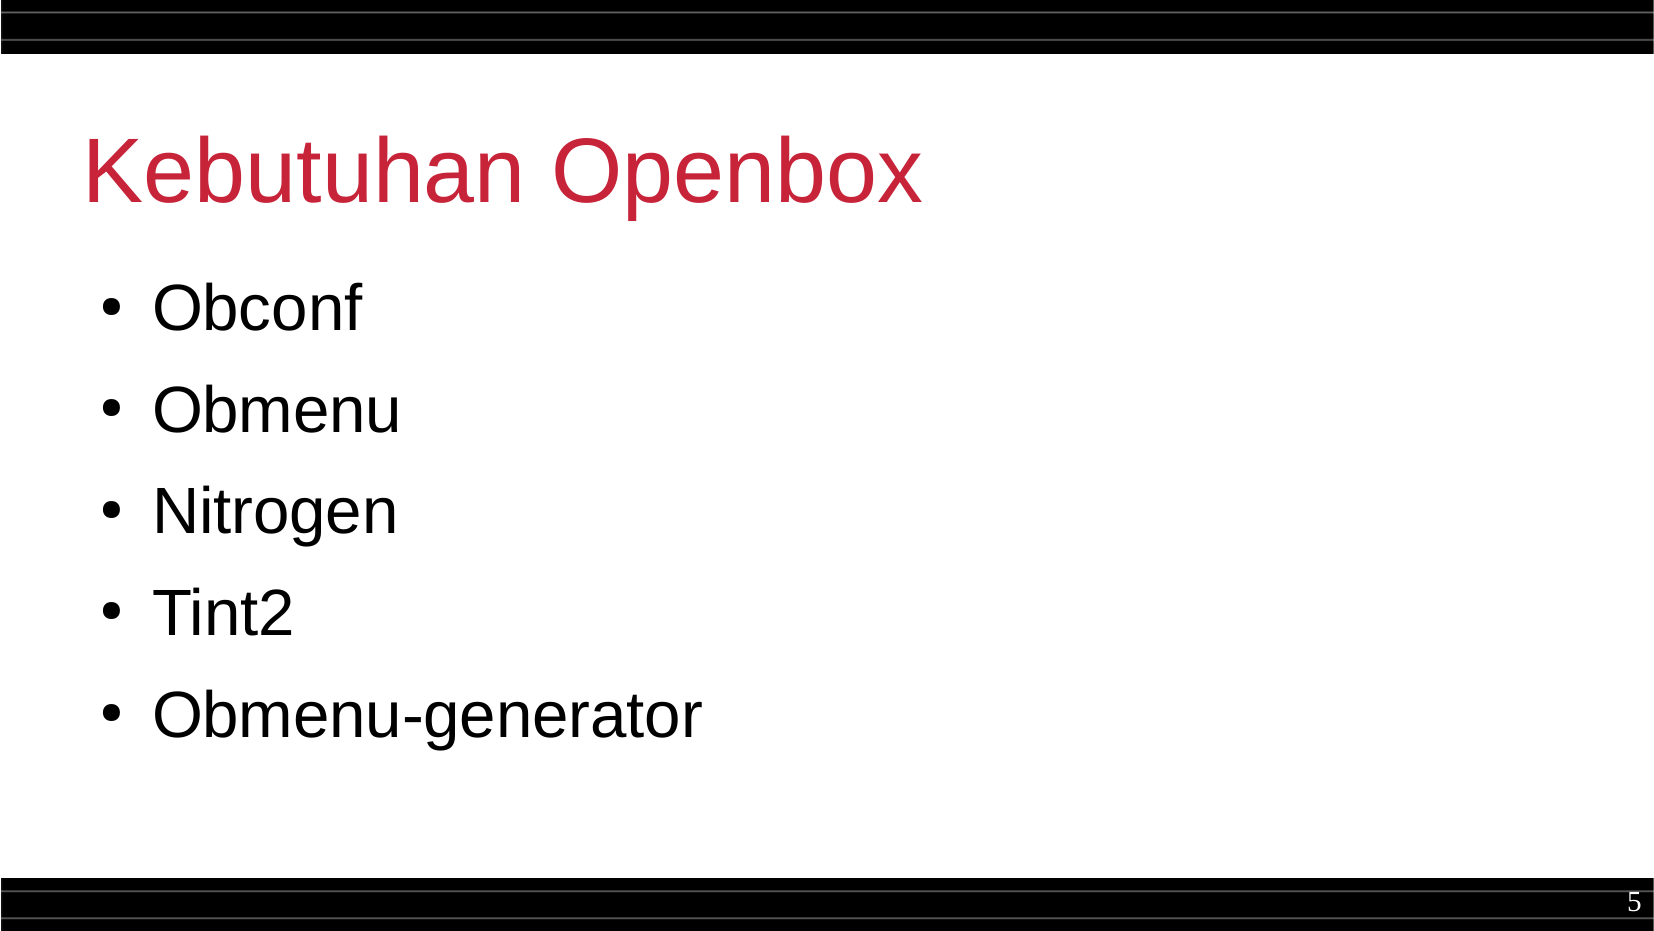

# Kebutuhan Openbox
Obconf
Obmenu
Nitrogen
Tint2
Obmenu-generator